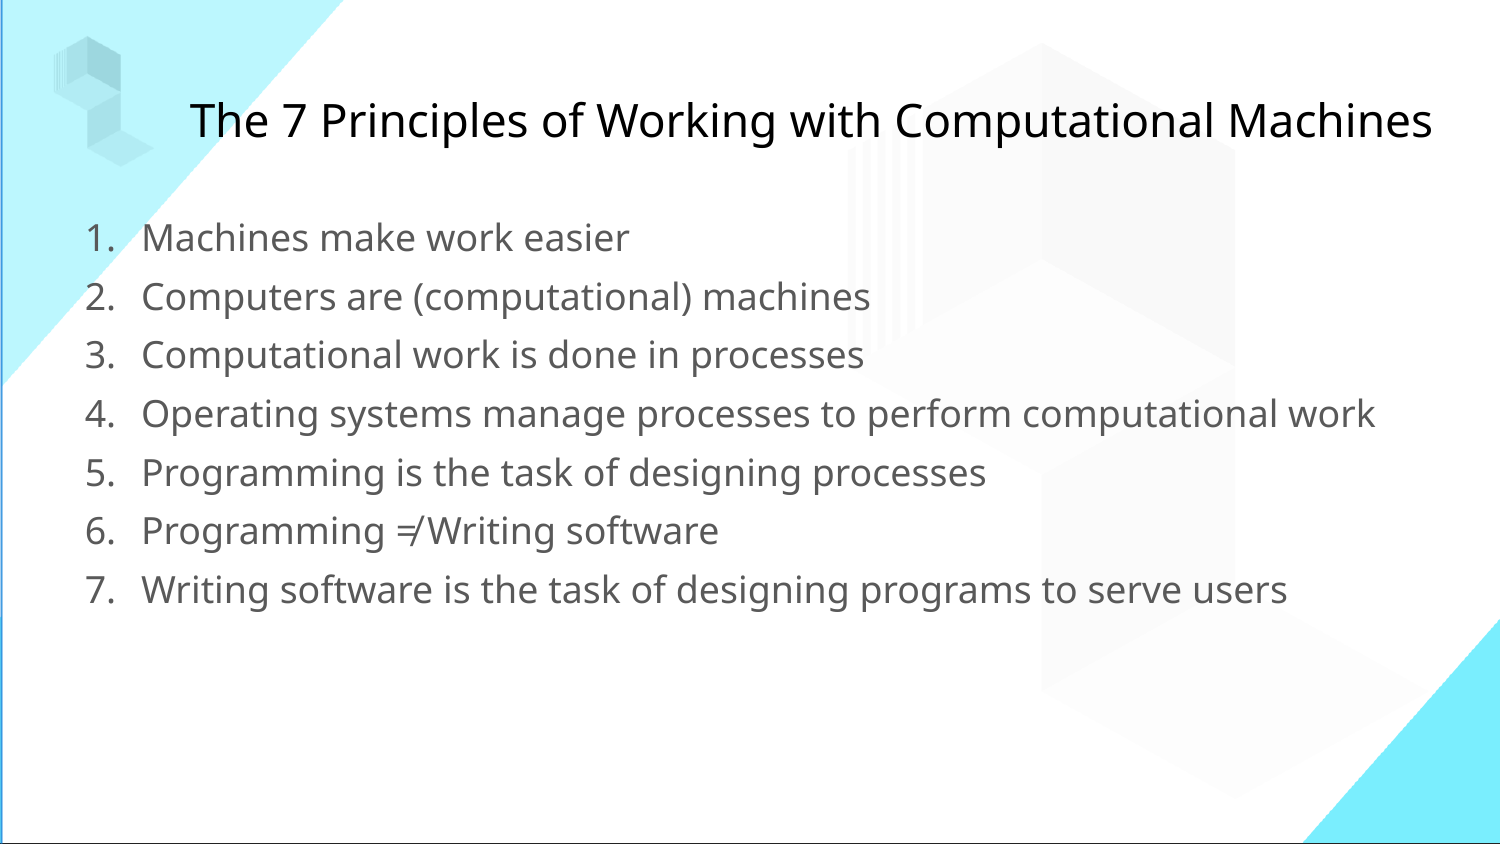

# The 7 Principles of Working with Computational Machines
Machines make work easier
Computers are (computational) machines
Computational work is done in processes
Operating systems manage processes to perform computational work
Programming is the task of designing processes
Programming ≠ Writing software
Writing software is the task of designing programs to serve users